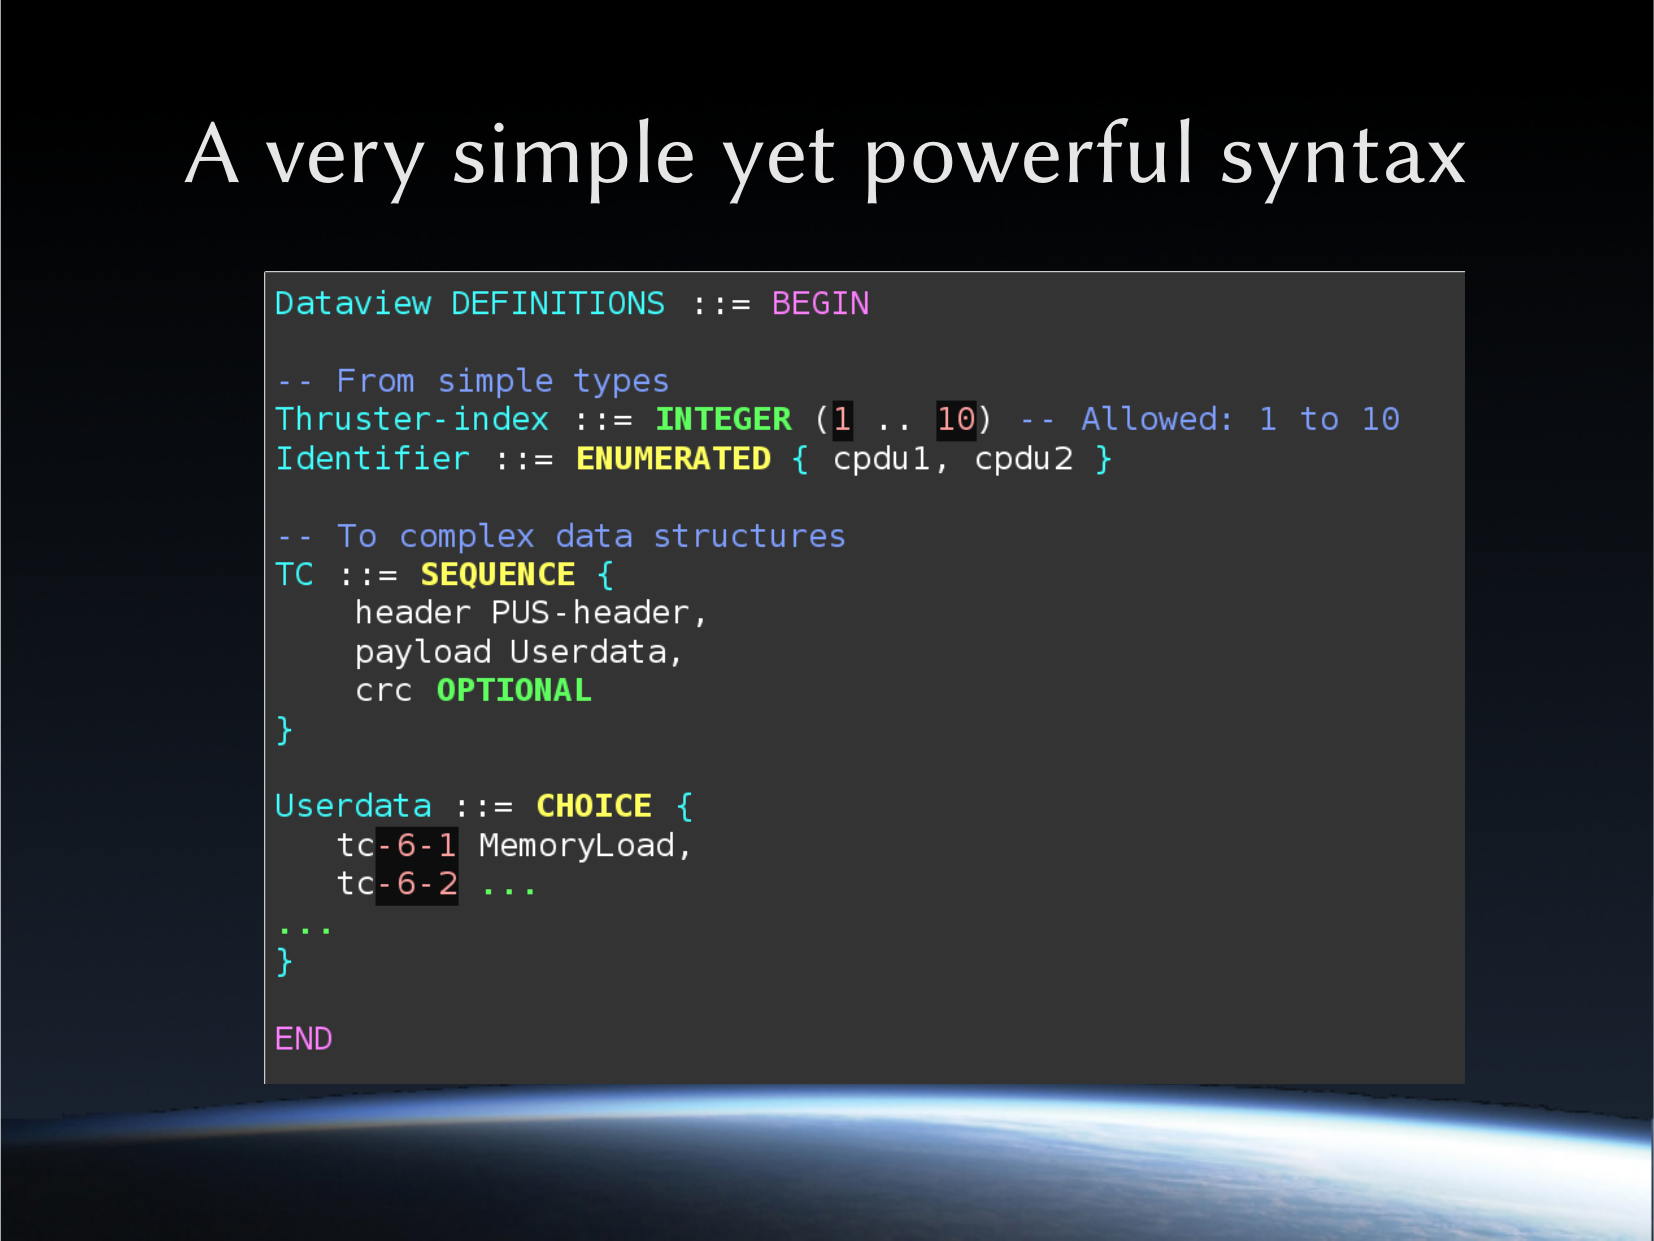

# A very simple yet powerful syntax